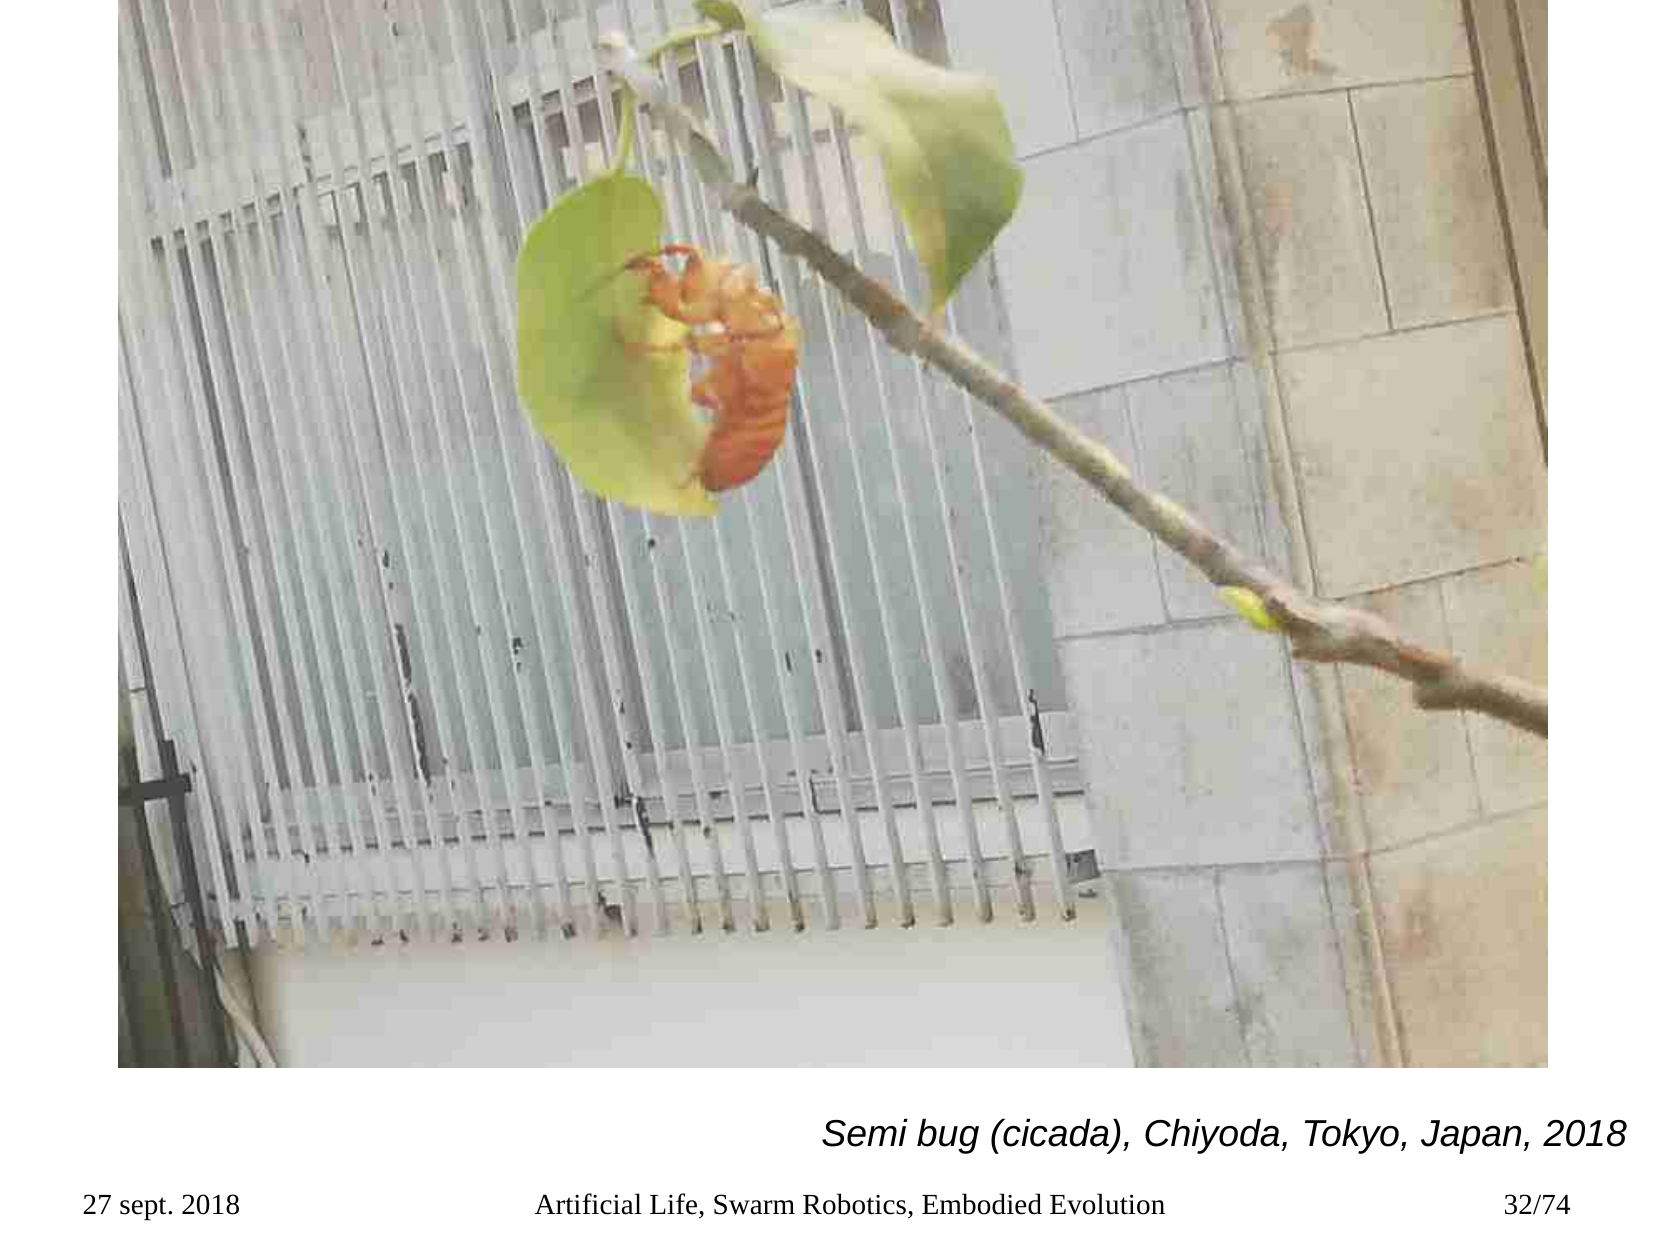

Semi bug (cicada), Chiyoda, Tokyo, Japan, 2018
27 sept. 2018
Artificial Life, Swarm Robotics, Embodied Evolution
32